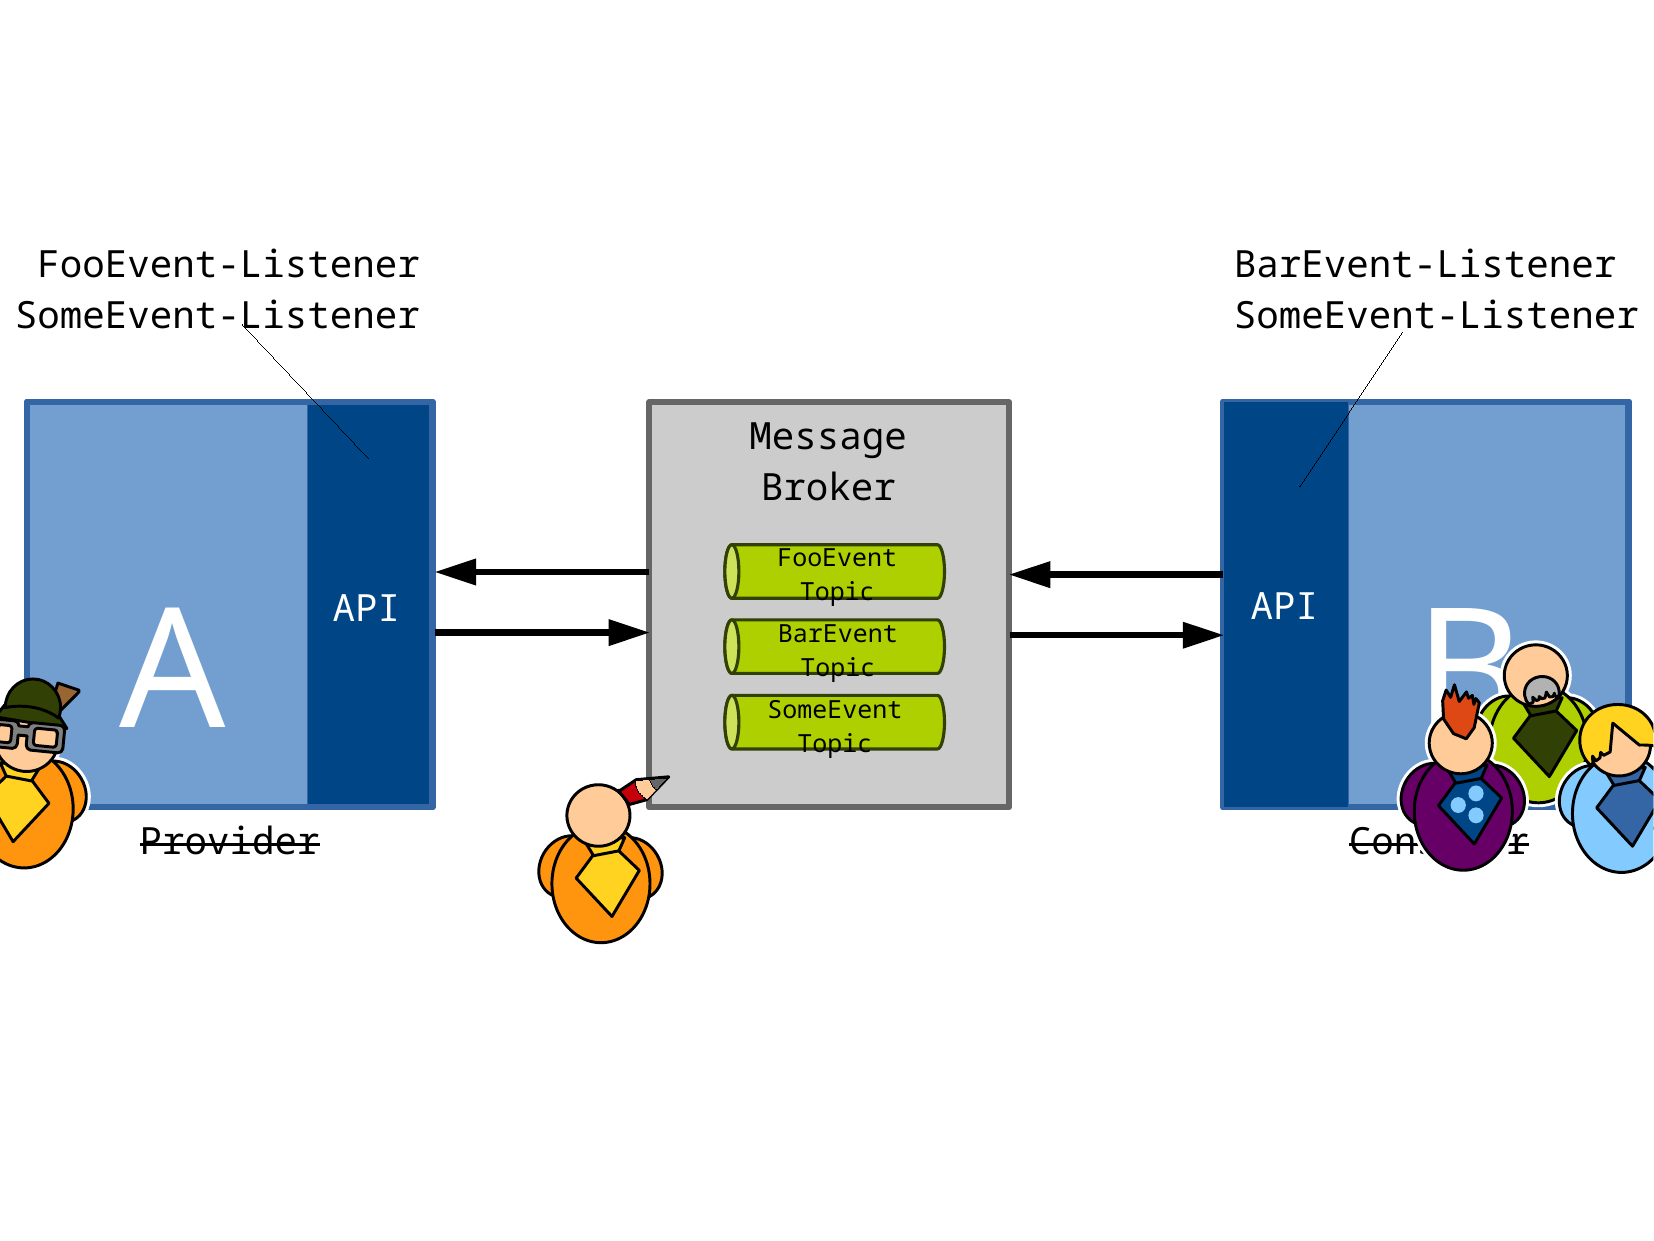

FooEvent-Listener
SomeEvent-Listener
BarEvent-Listener
SomeEvent-Listener
Message
Broker
FooEvent
Topic
A
B
API
API
BarEvent
Topic
SomeEvent
Topic
Provider
Consumer